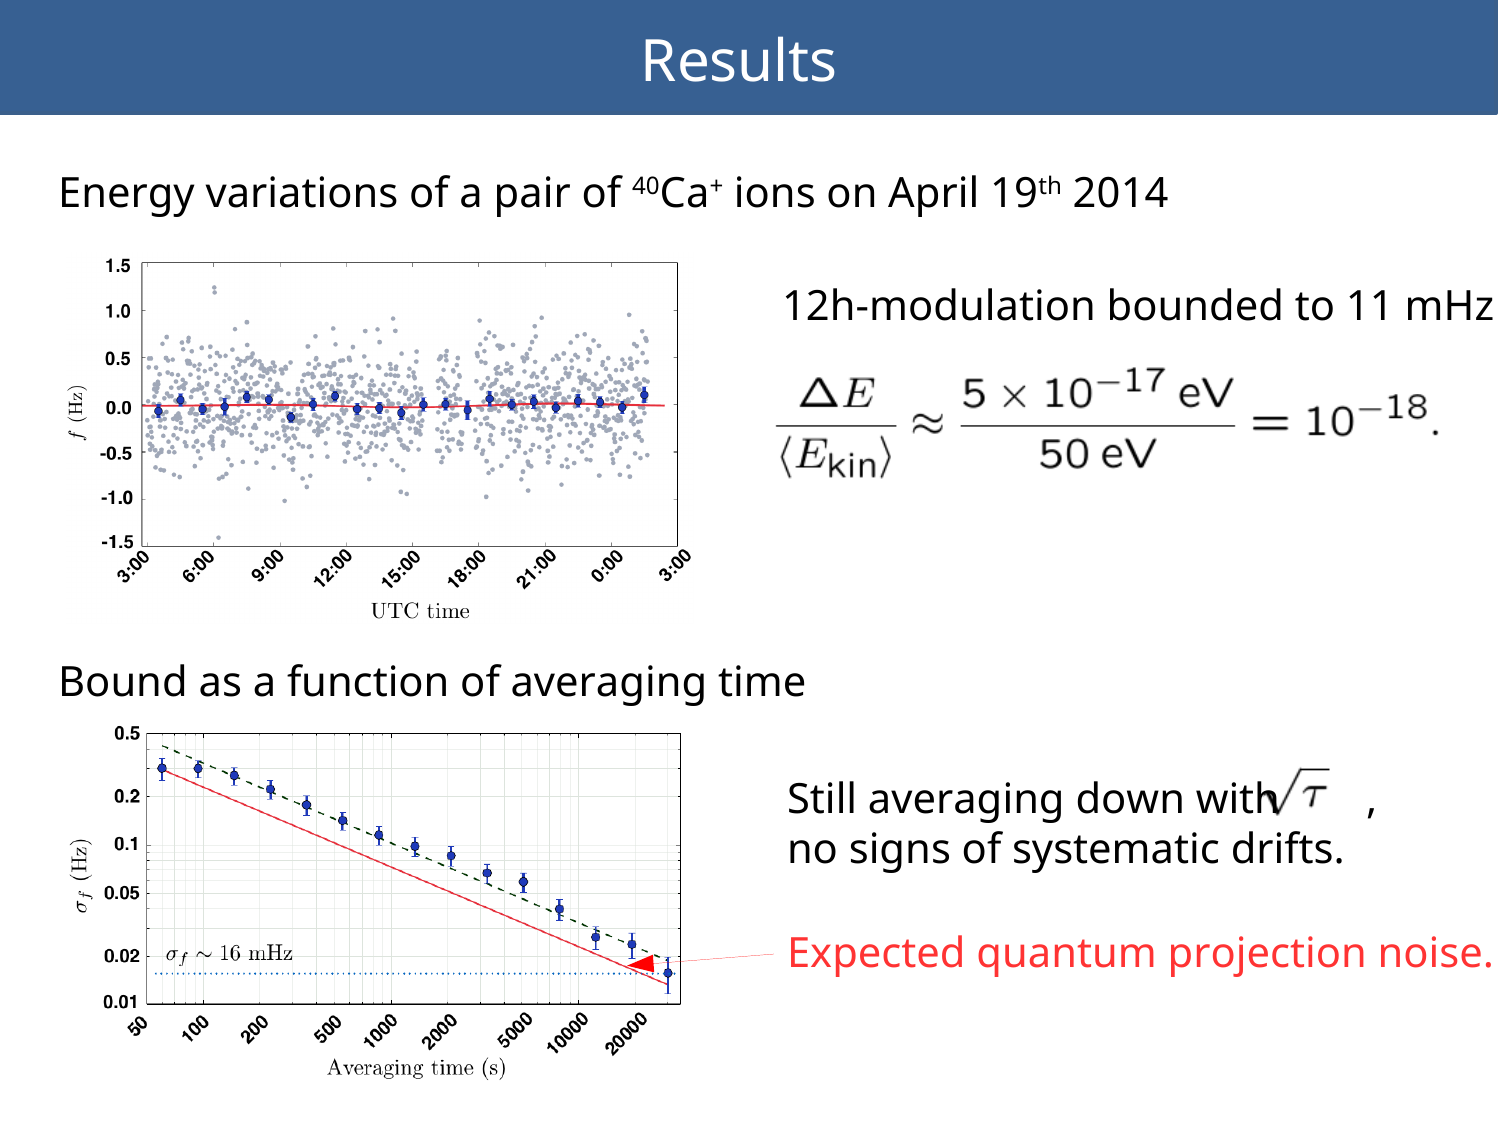

Results
Energy variations of a pair of 40Ca+ ions on April 19th 2014
12h-modulation bounded to 11 mHz
Bound as a function of averaging time
Still averaging down with ,
no signs of systematic drifts.
Expected quantum projection noise.